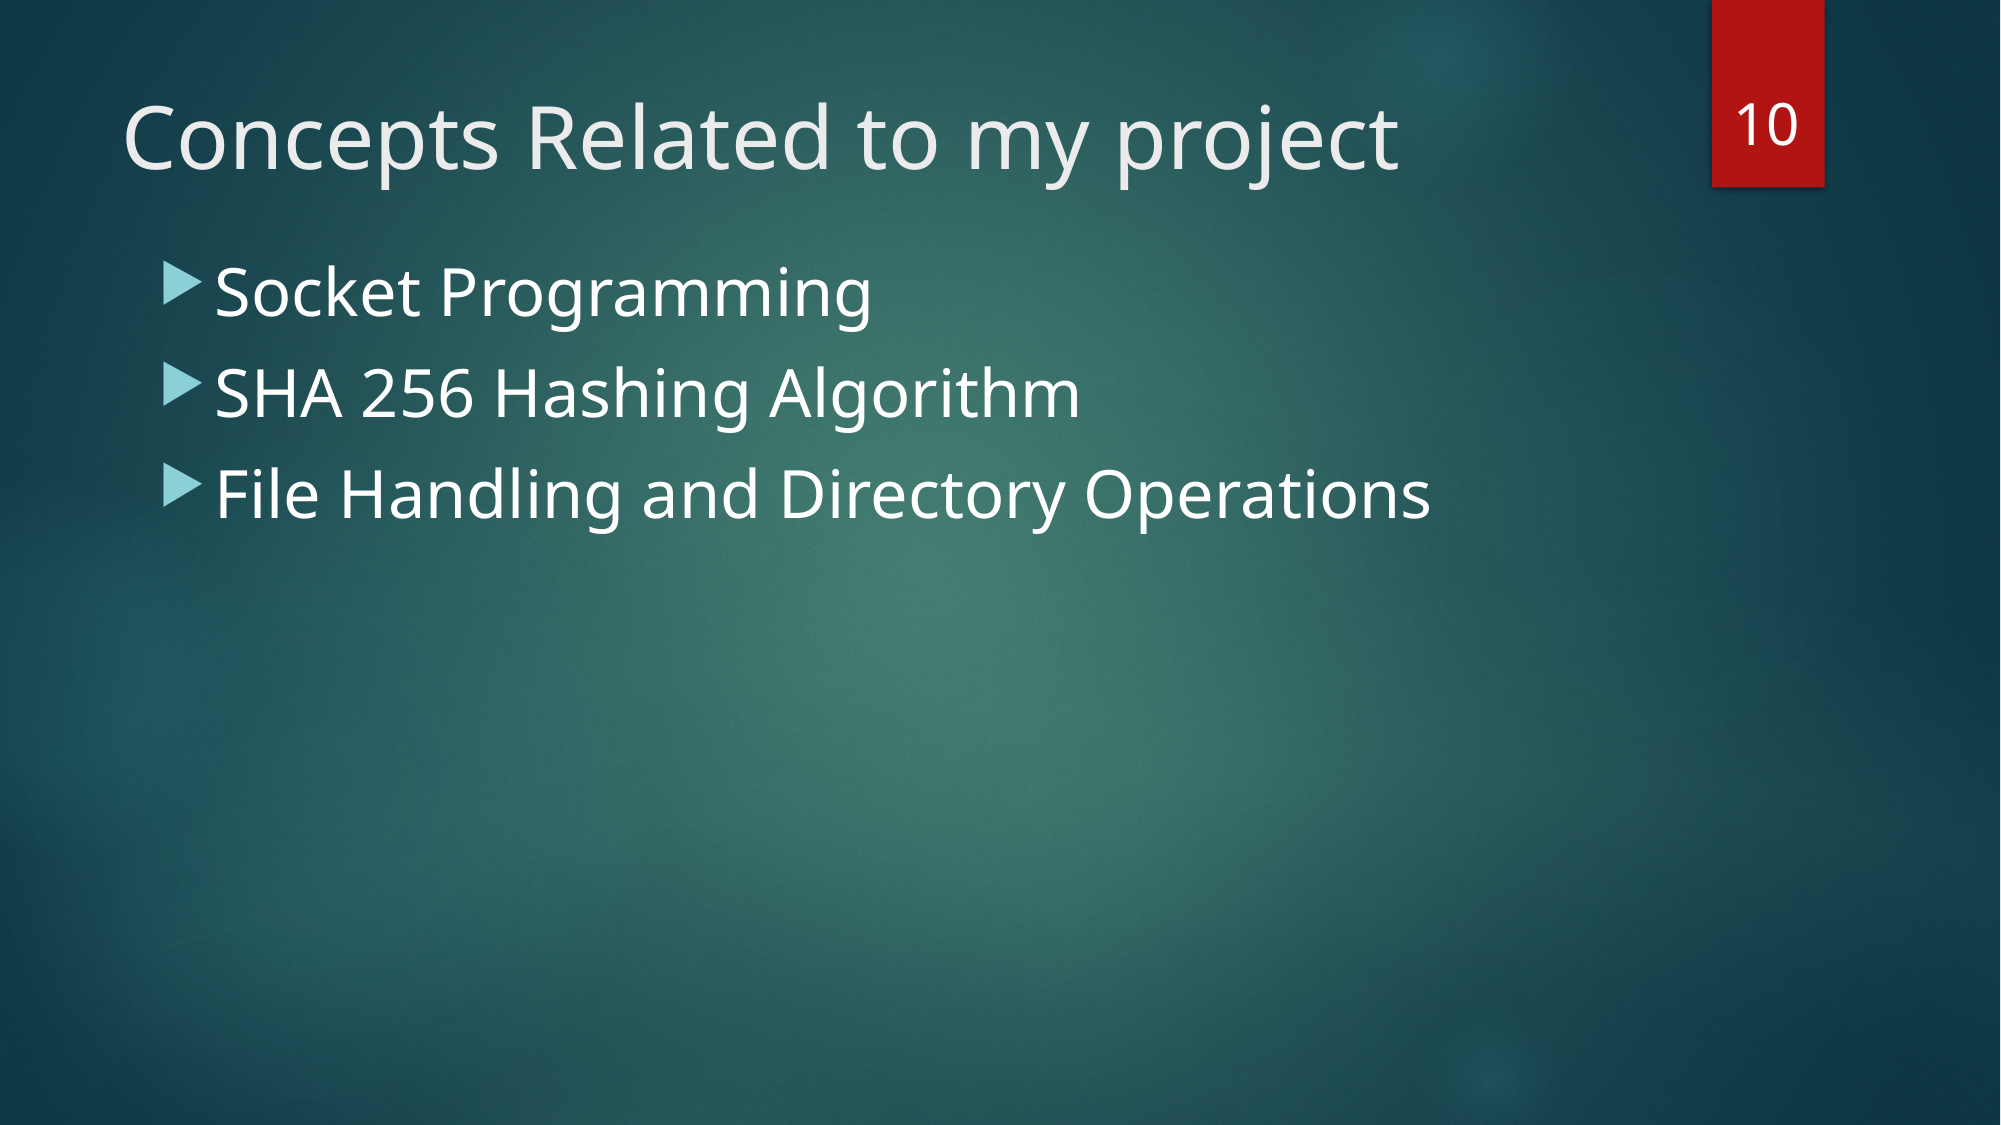

10
# Concepts Related to my project
Socket Programming
SHA 256 Hashing Algorithm
File Handling and Directory Operations